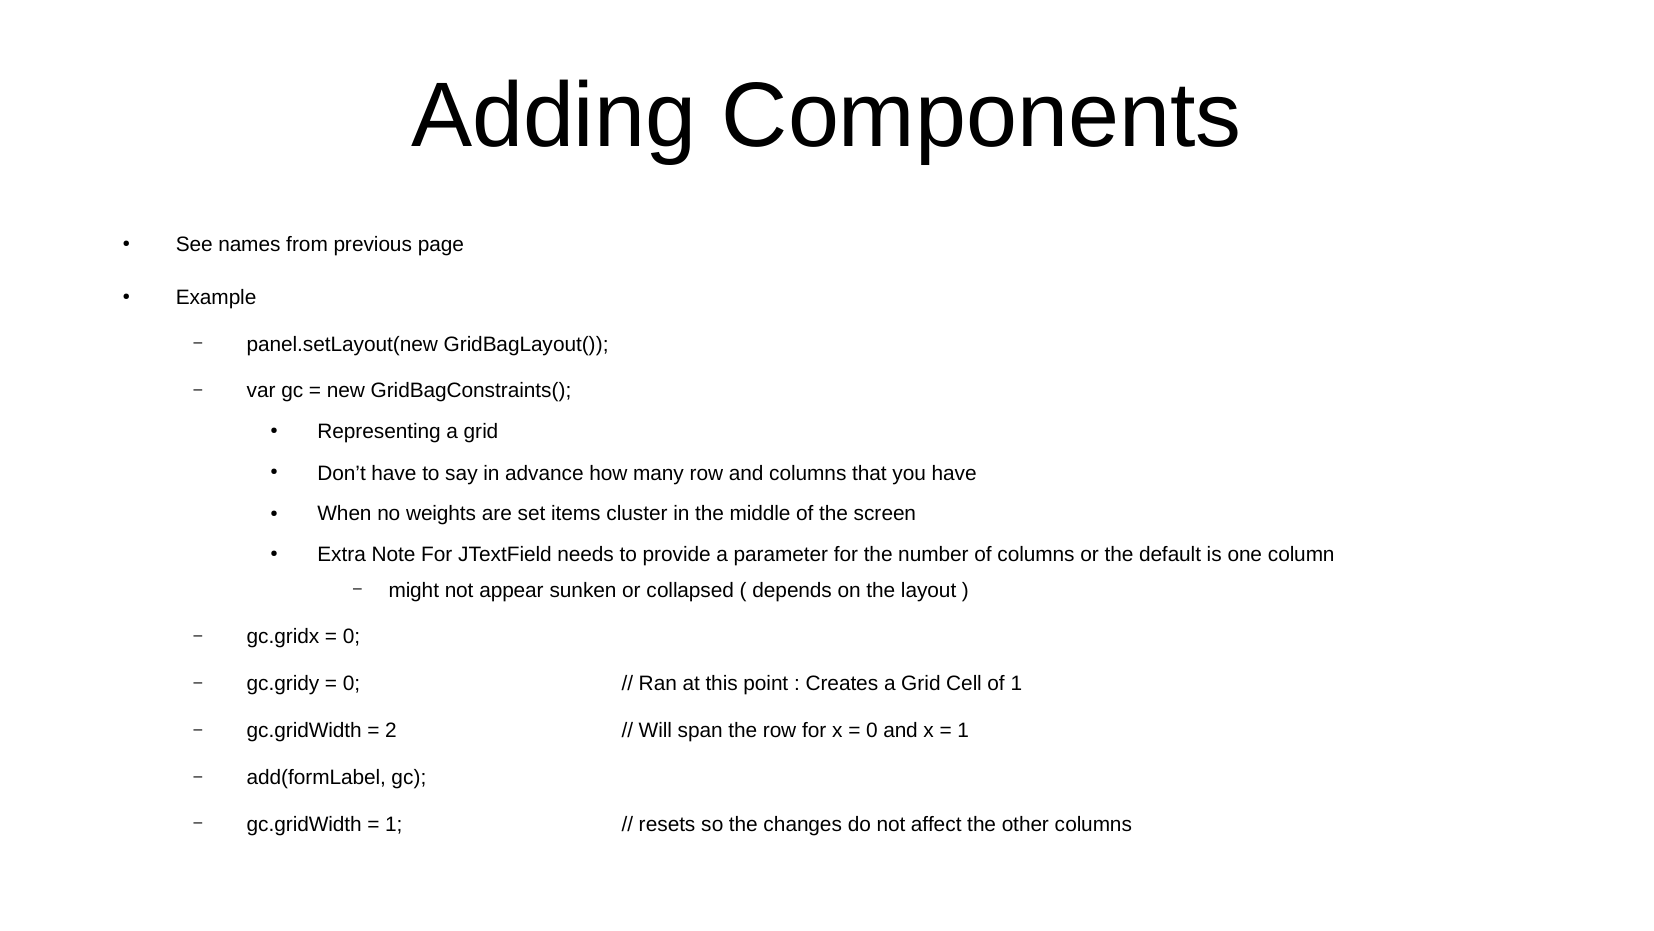

# Adding Components
See names from previous page
Example
panel.setLayout(new GridBagLayout());
var gc = new GridBagConstraints();
Representing a grid
Don’t have to say in advance how many row and columns that you have
When no weights are set items cluster in the middle of the screen
Extra Note For JTextField needs to provide a parameter for the number of columns or the default is one column
might not appear sunken or collapsed ( depends on the layout )
gc.gridx = 0;
gc.gridy = 0;				// Ran at this point : Creates a Grid Cell of 1
gc.gridWidth = 2			// Will span the row for x = 0 and x = 1
add(formLabel, gc);
gc.gridWidth = 1;			// resets so the changes do not affect the other columns